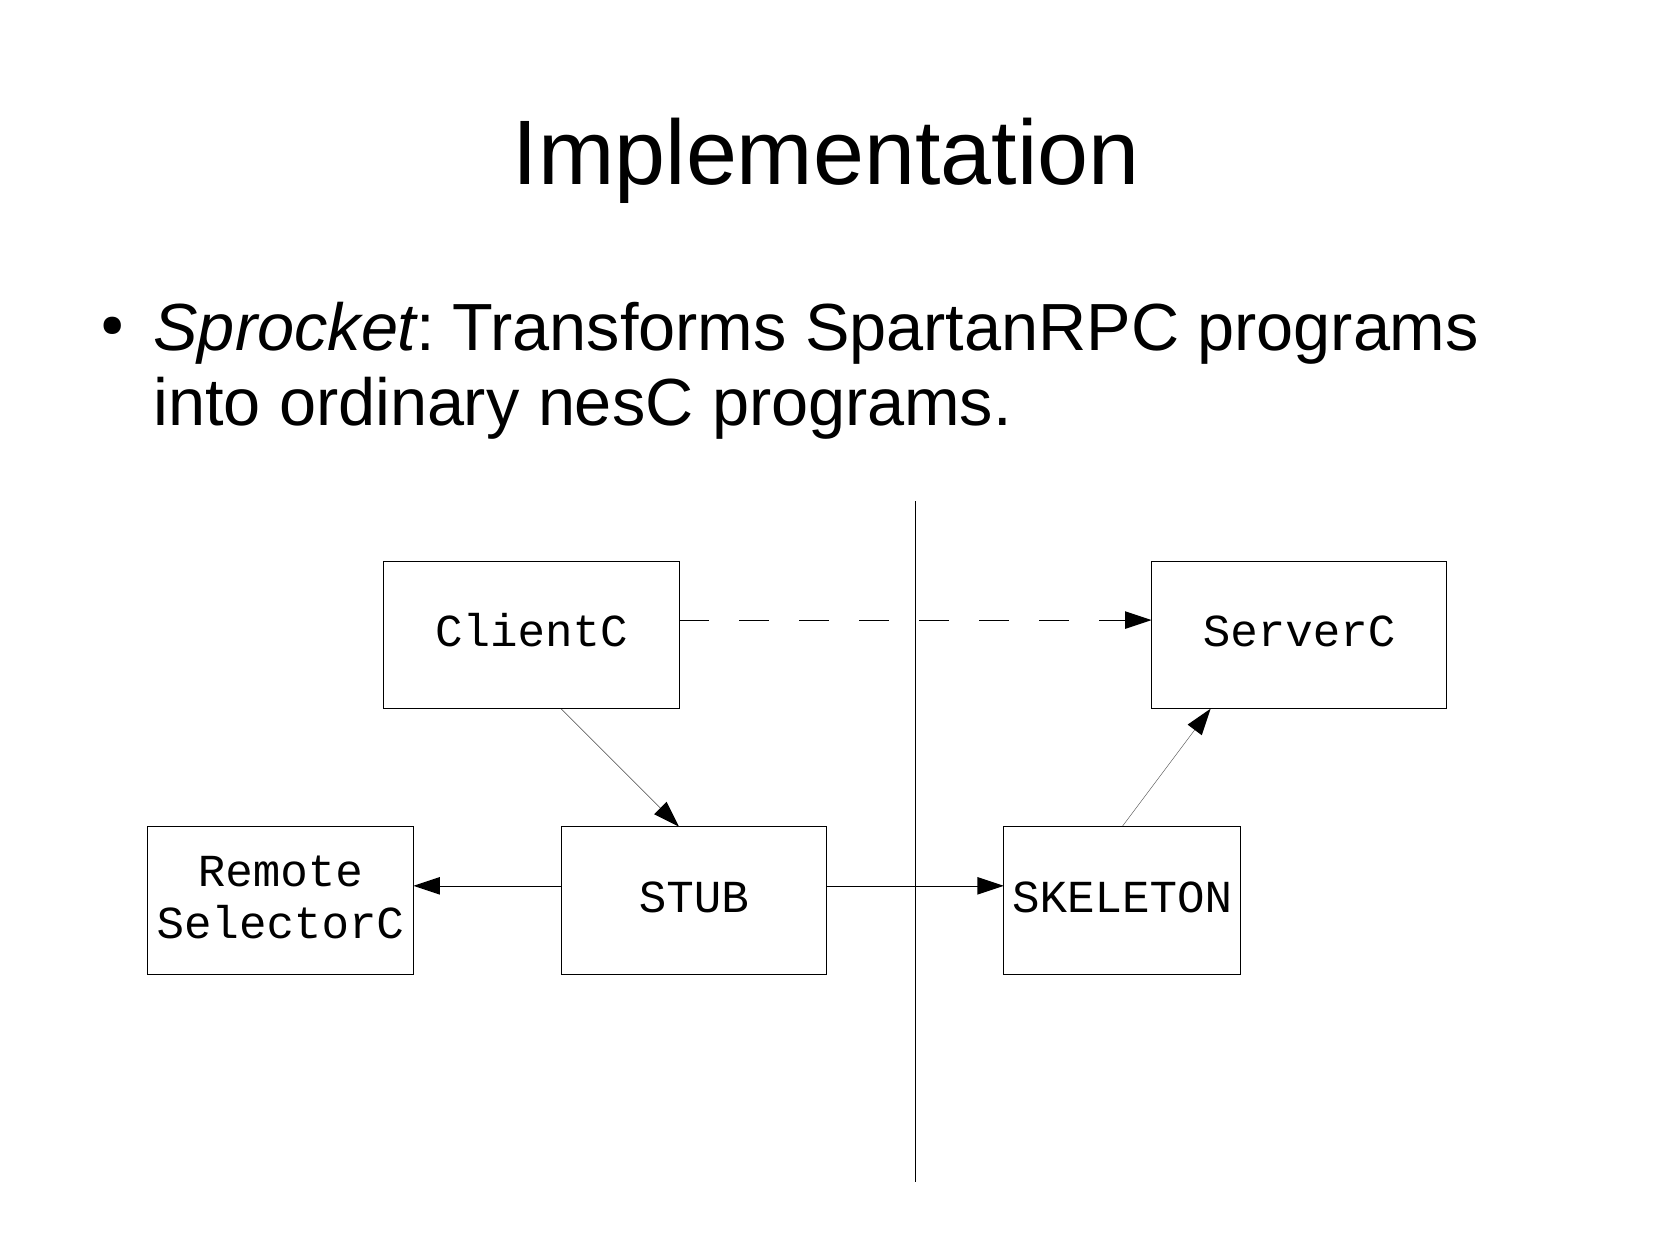

# Implementation
Sprocket: Transforms SpartanRPC programs into ordinary nesC programs.
ClientC
ServerC
Remote
SelectorC
STUB
SKELETON